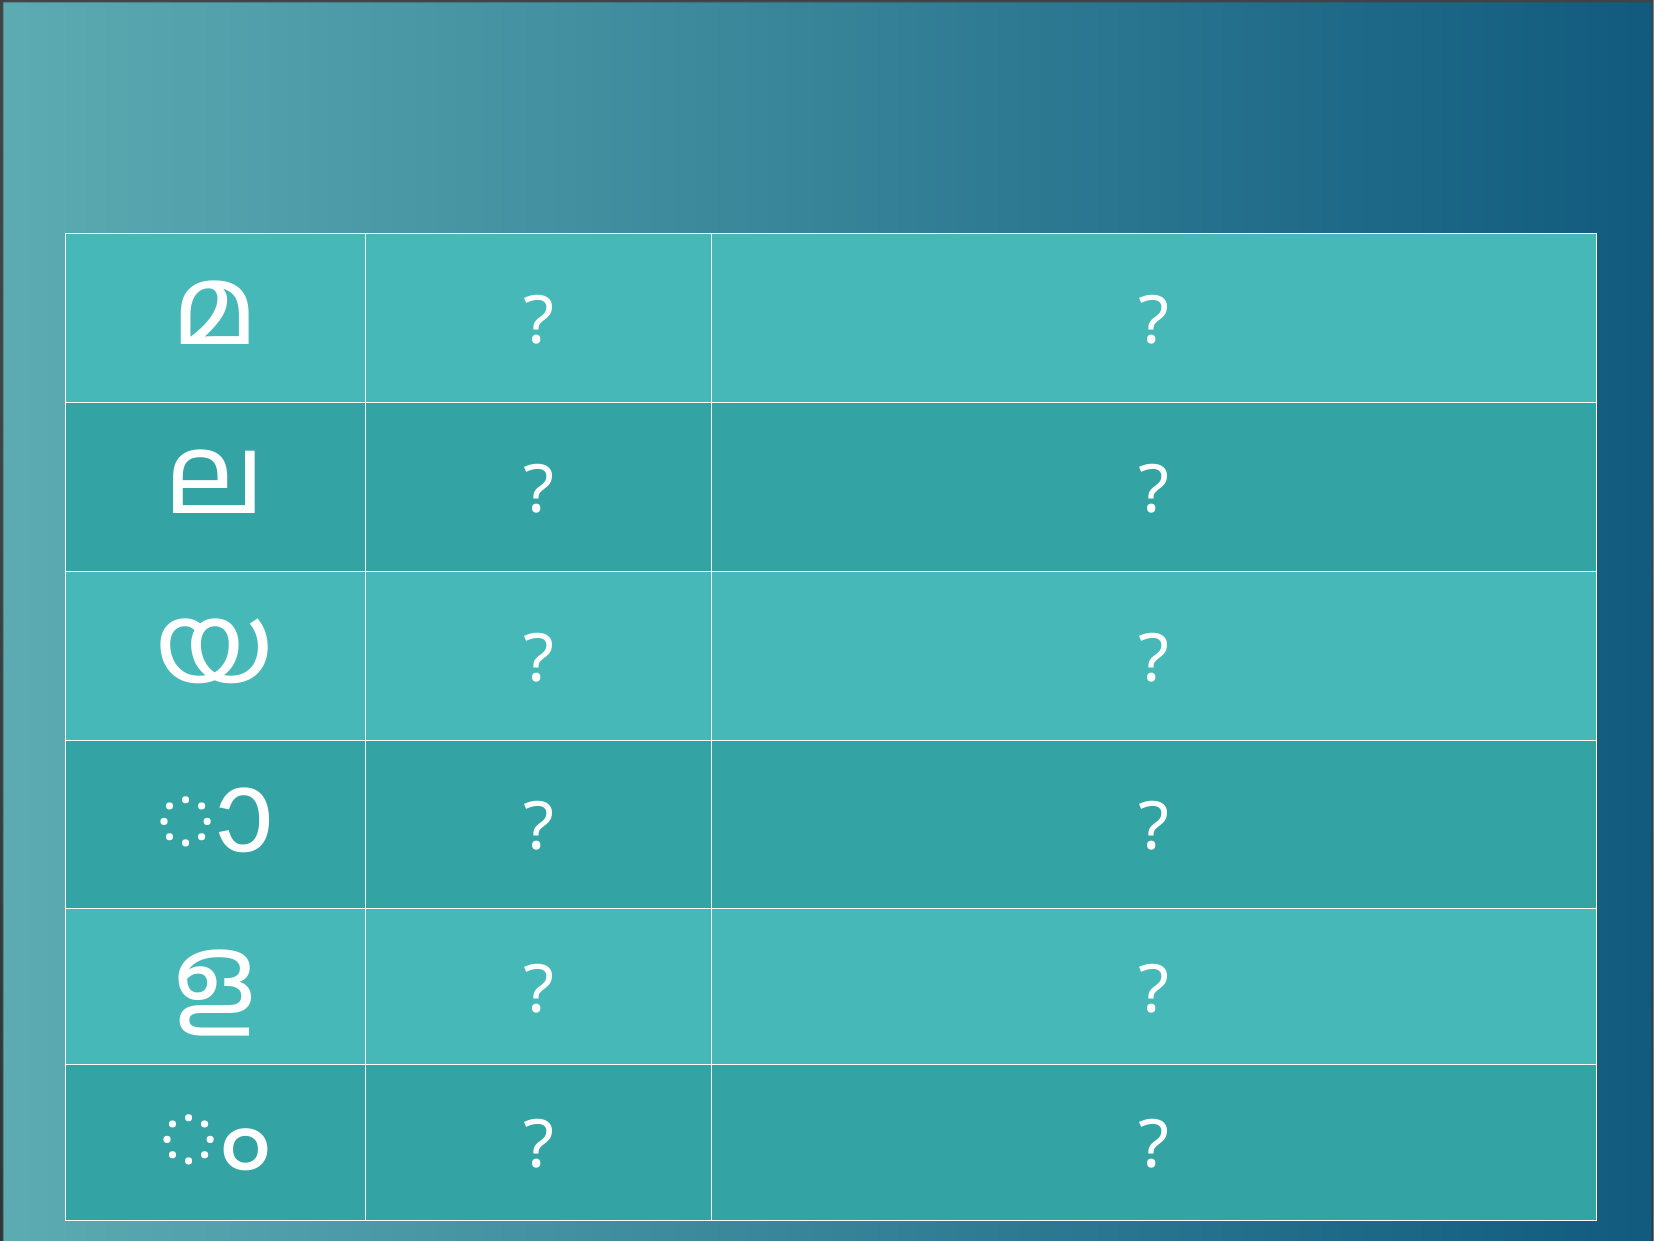

# മലയാളം
| മ | ? | ? |
| --- | --- | --- |
| ല | ? | ? |
| യ | ? | ? |
| ാ | ? | ? |
| ള | ? | ? |
| ം | ? | ? |